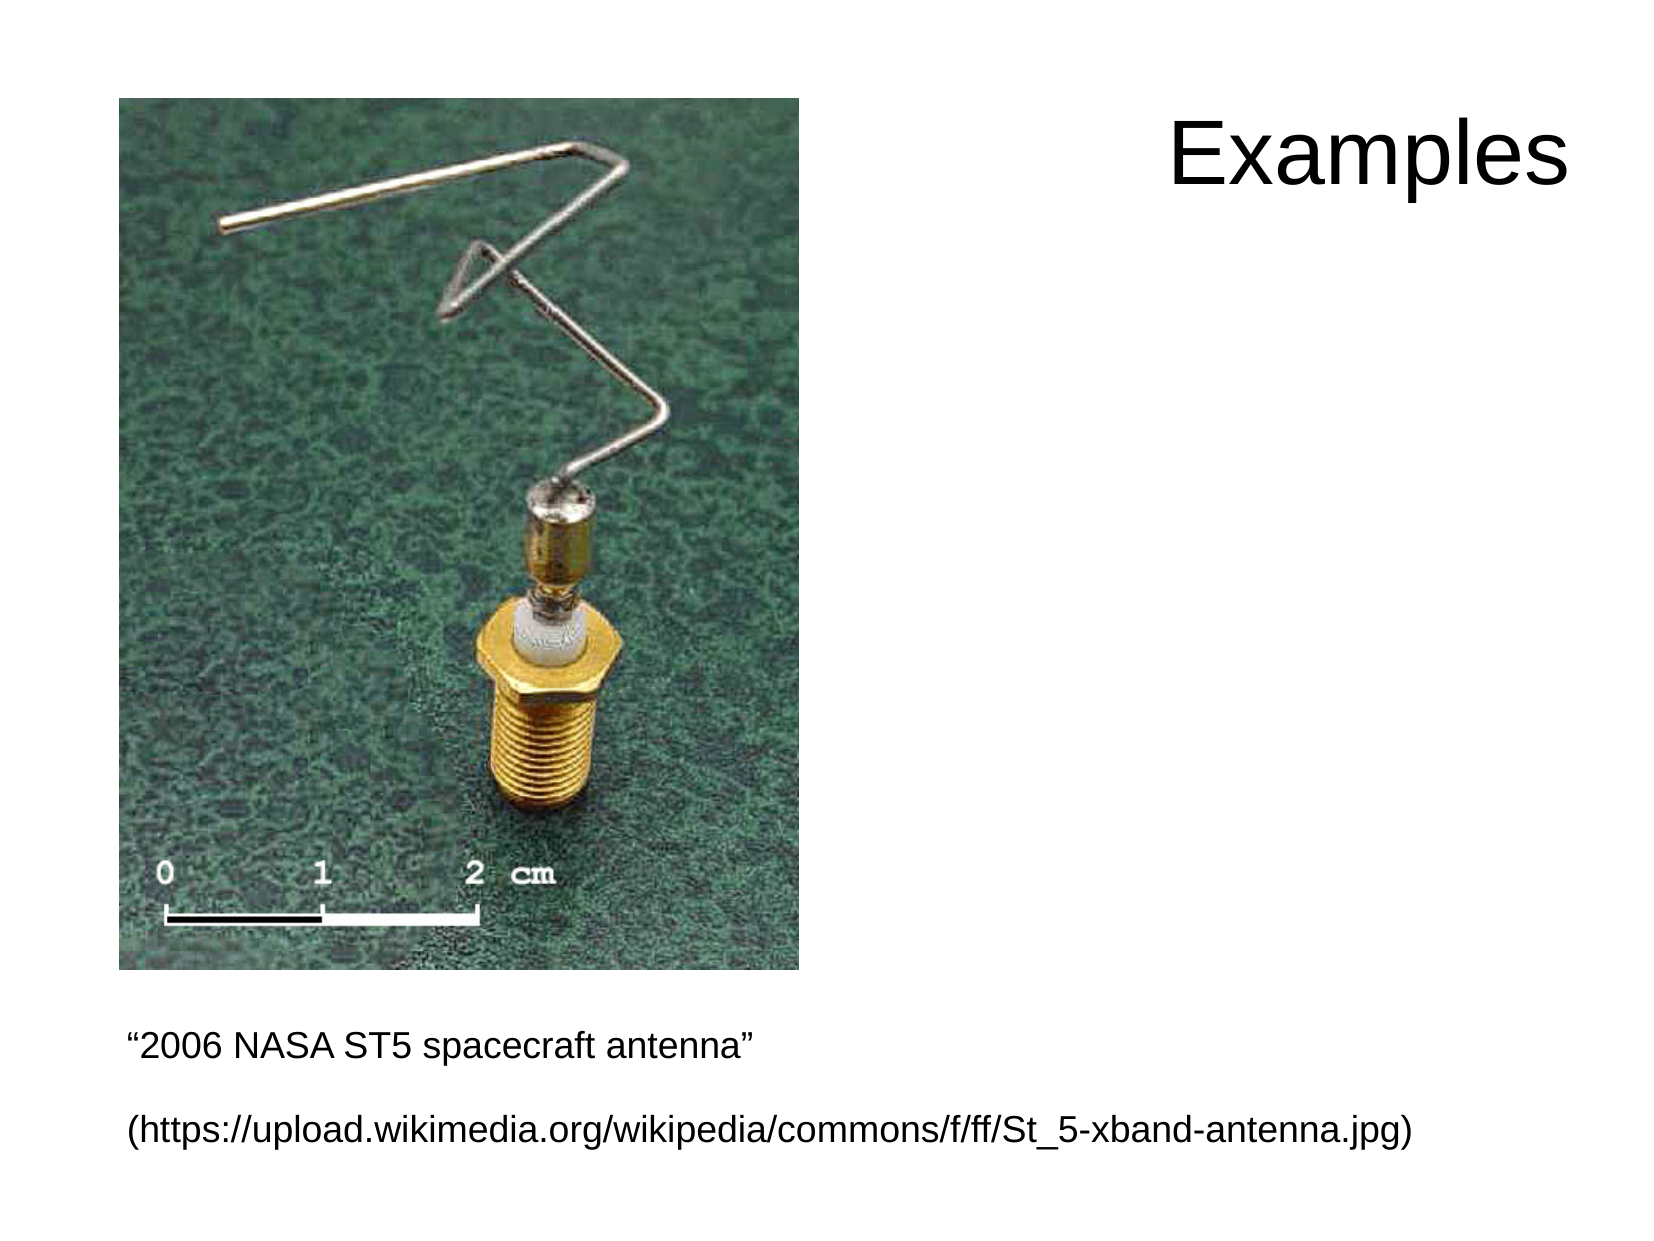

# Examples
“2006 NASA ST5 spacecraft antenna”
(https://upload.wikimedia.org/wikipedia/commons/f/ff/St_5-xband-antenna.jpg)